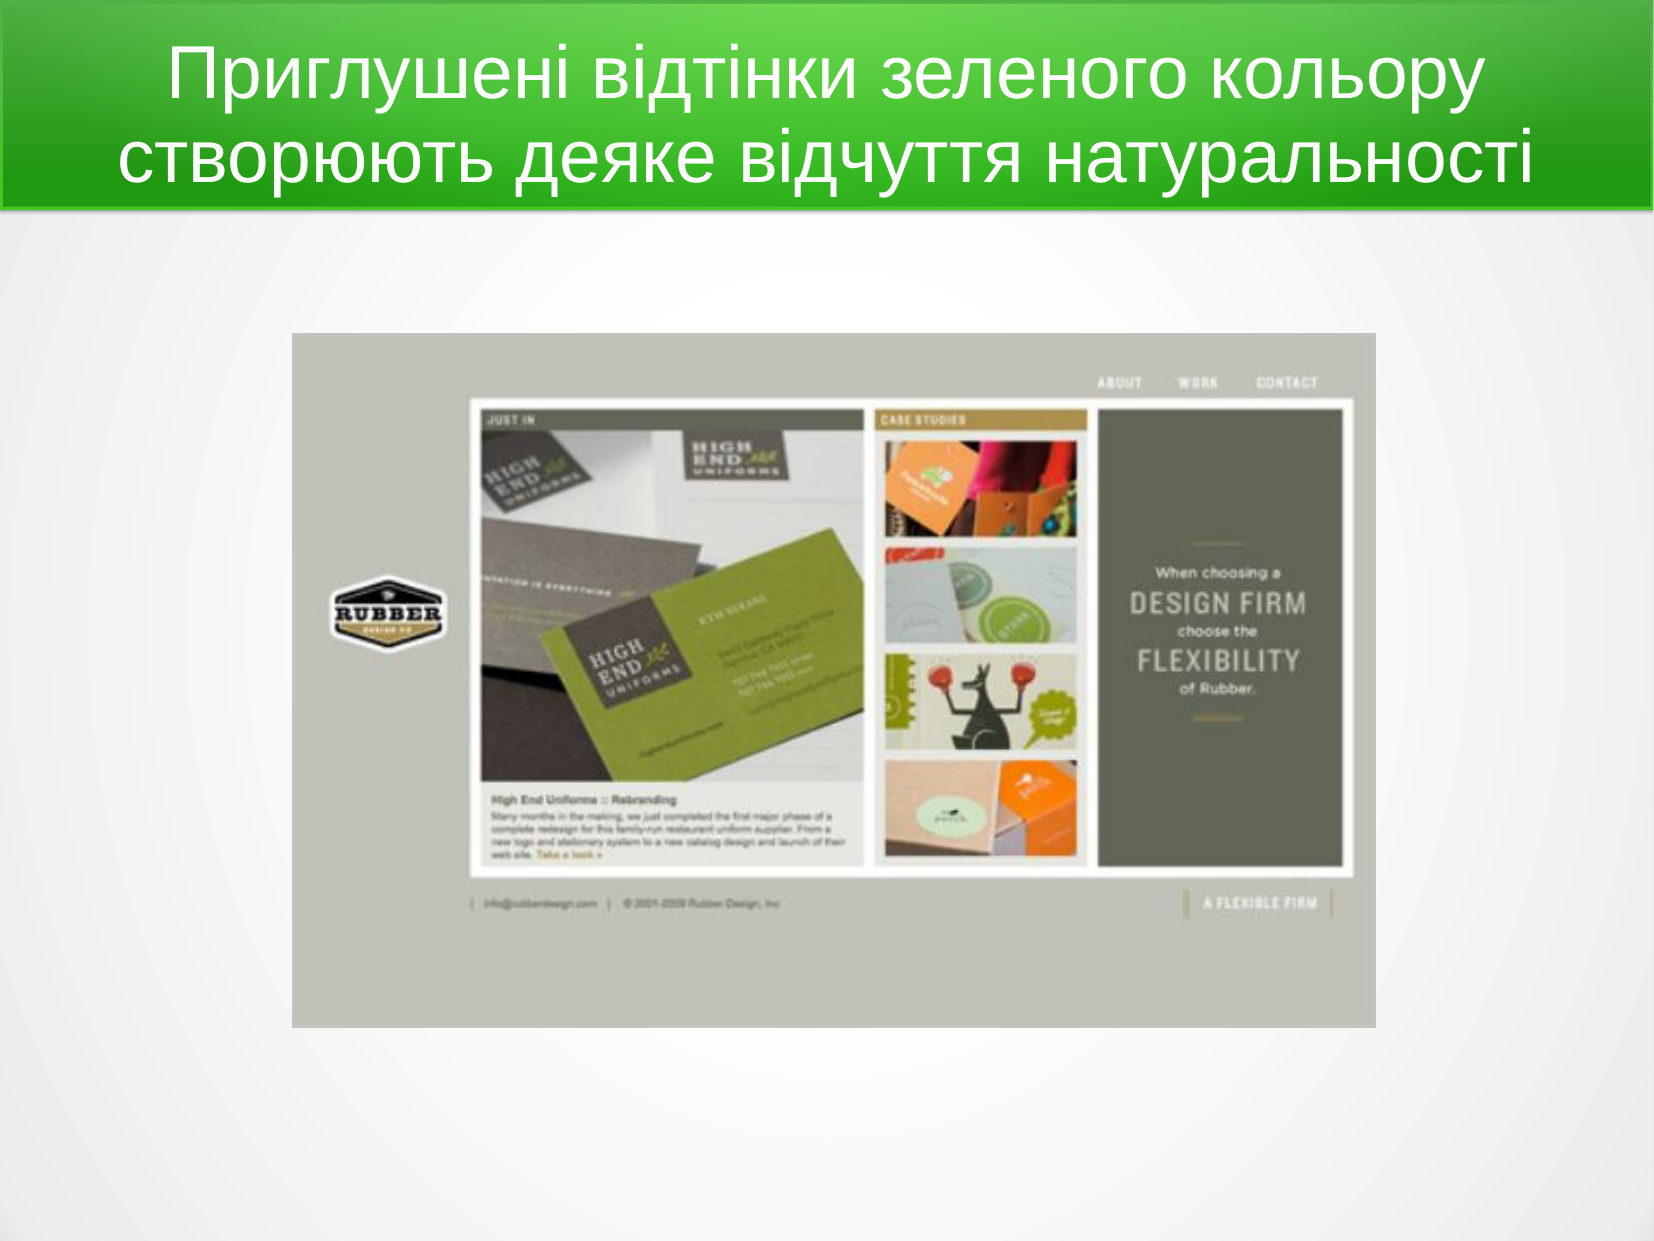

# Приглушені відтінки зеленого кольору створюють деяке відчуття натуральності